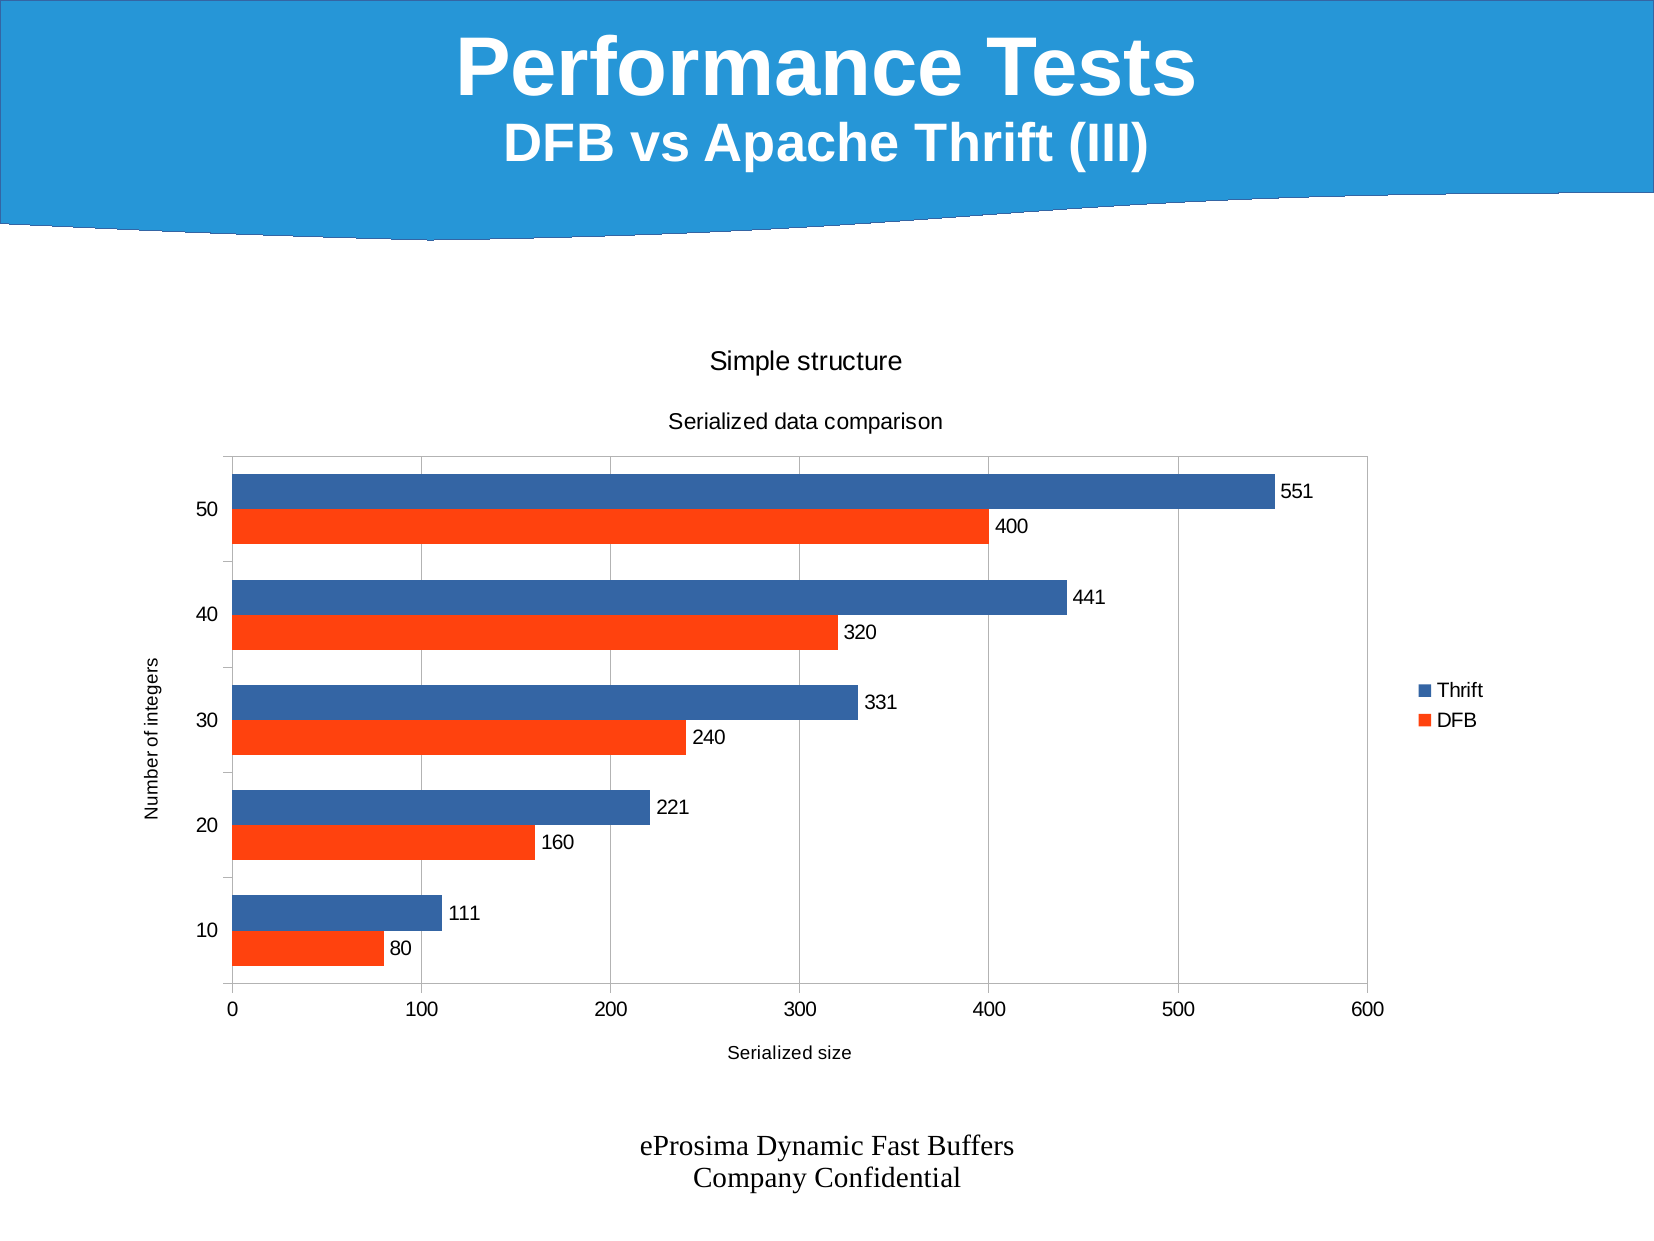

Performance Tests
DFB vs Apache Thrift (III)
### Chart: Simple structure
Serialized data comparison
| Category | DFB | Thrift |
|---|---|---|
| 10 | 80.0 | 111.0 |
| 20 | 160.0 | 221.0 |
| 30 | 240.0 | 331.0 |
| 40 | 320.0 | 441.0 |
| 50 | 400.0 | 551.0 |eProsima Dynamic Fast Buffers